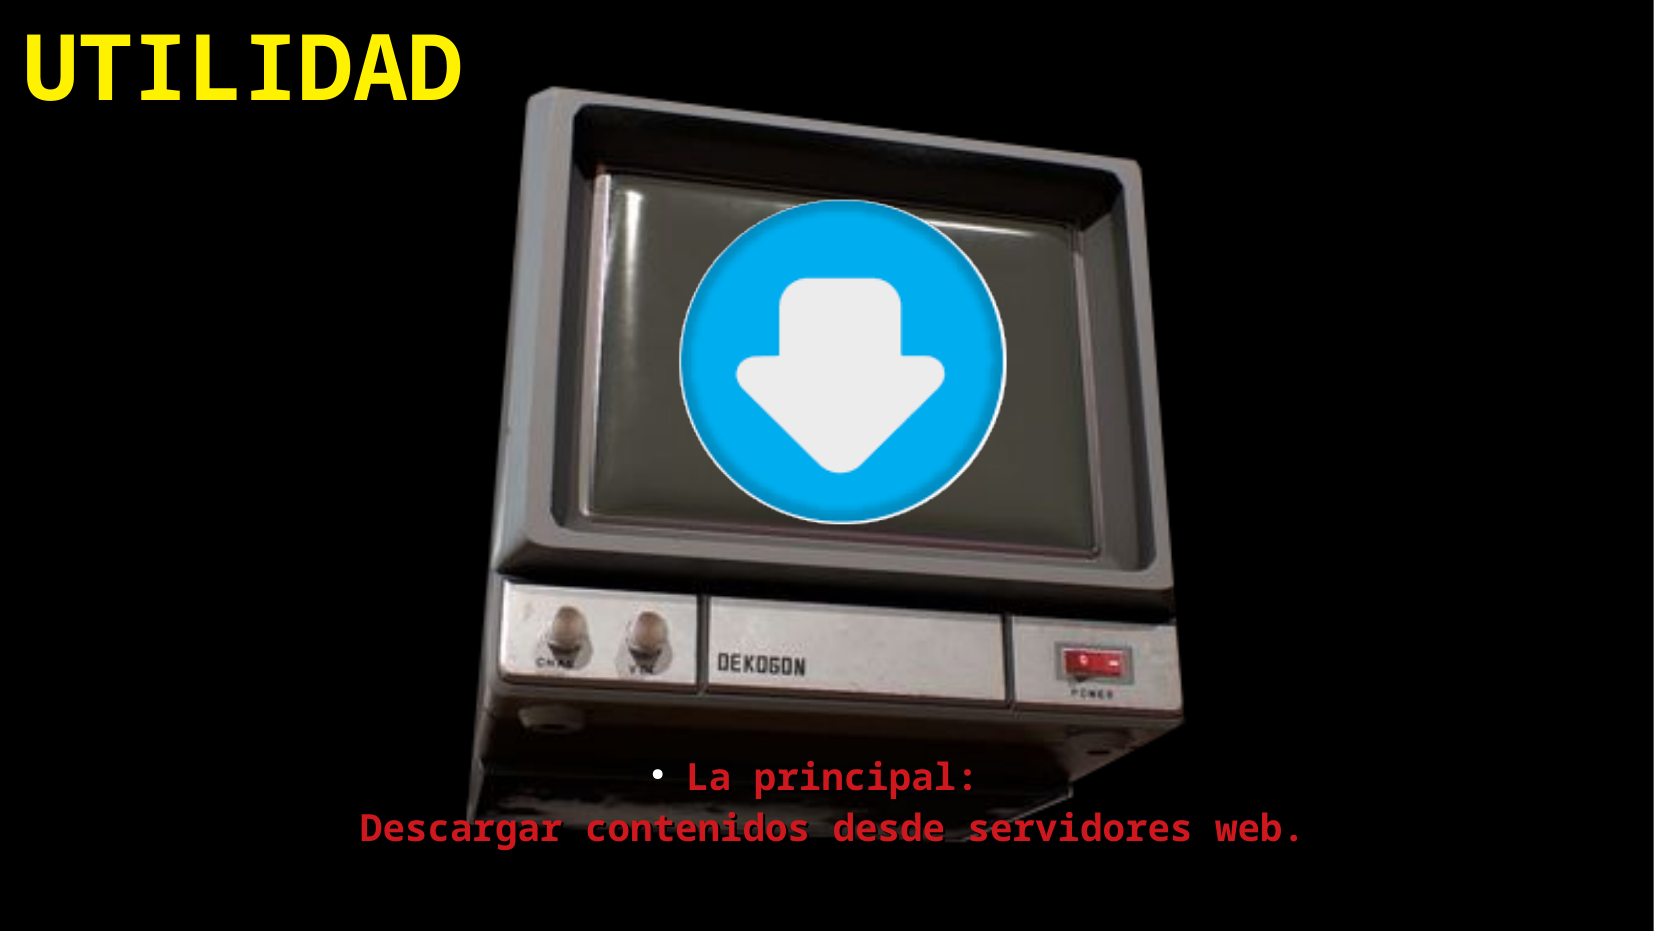

# UTILIDAD
La principal:
Descargar contenidos desde servidores web.